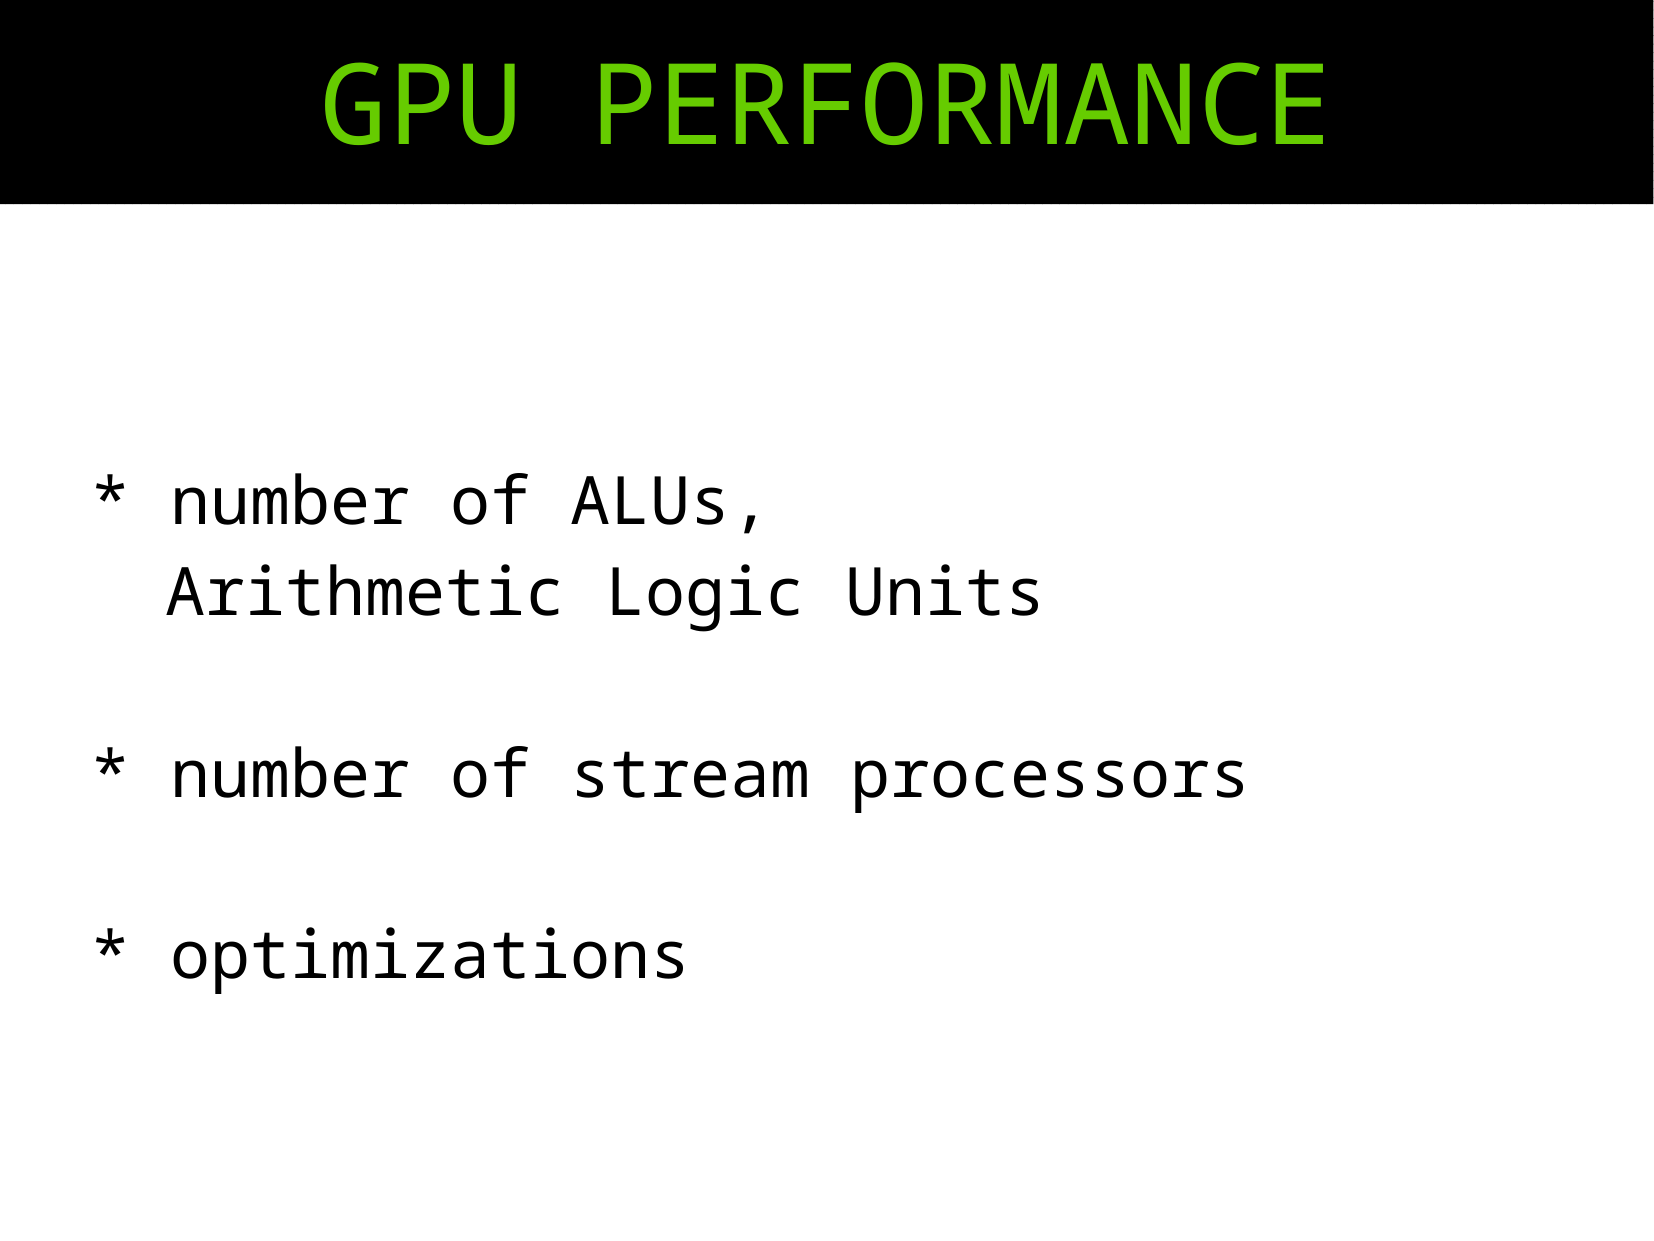

# GPU PERFORMANCE
* number of ALUs,
	Arithmetic Logic Units
* number of stream processors
* optimizations